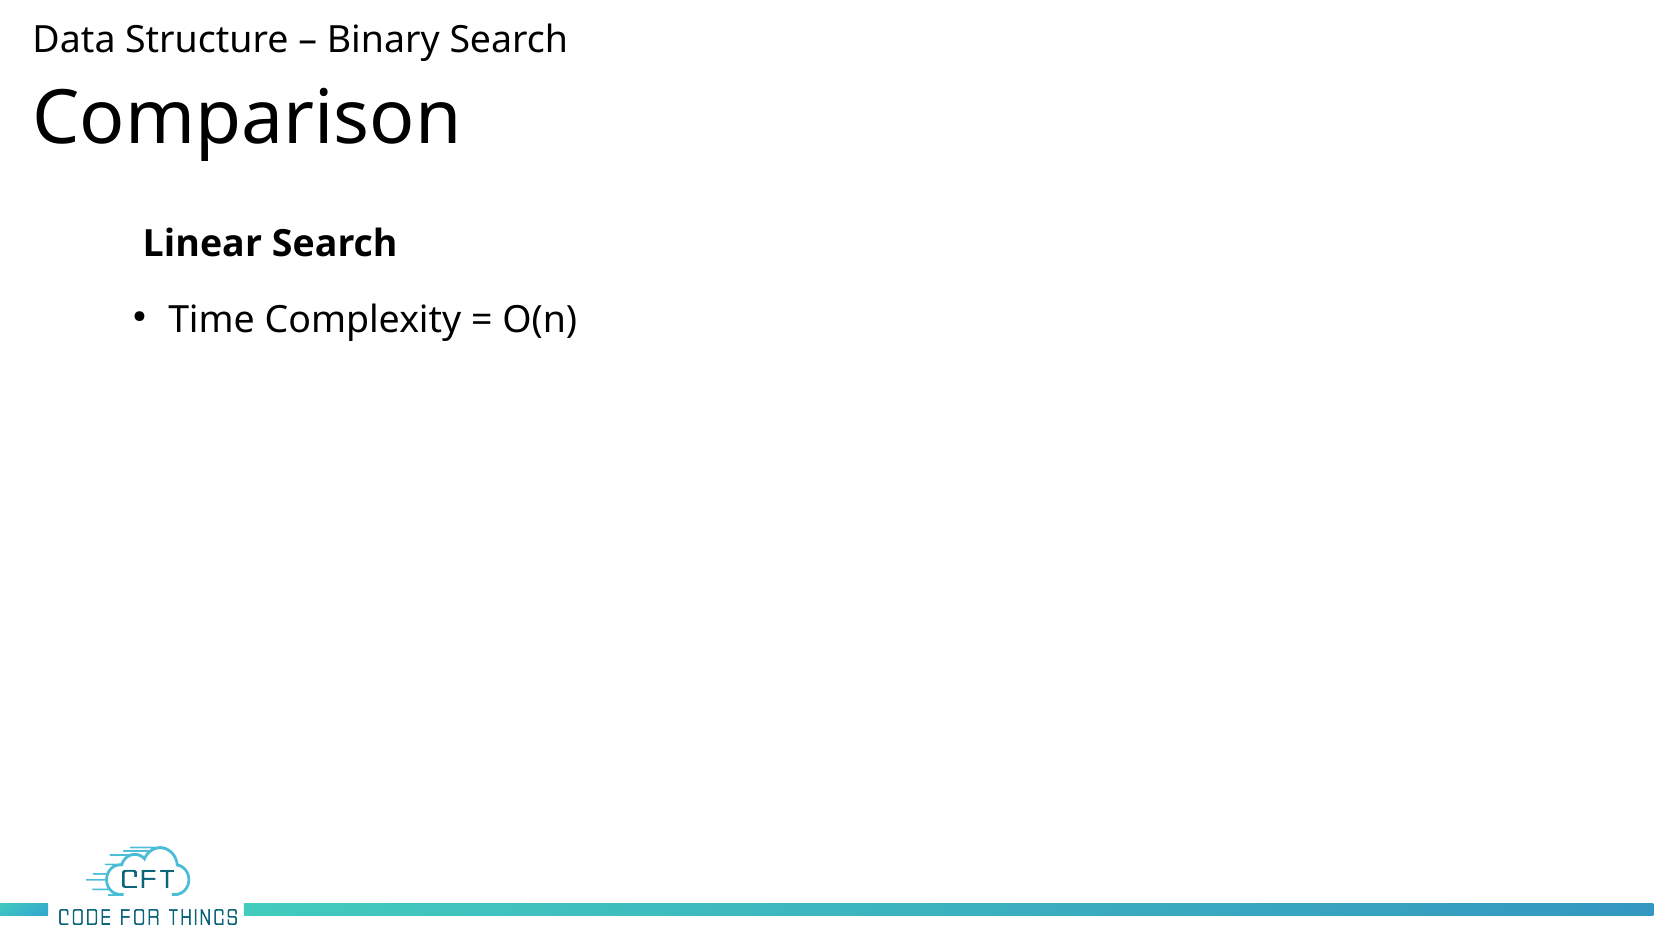

# Data Structure – Binary Search Comparison
 Linear Search
Time Complexity = O(n)